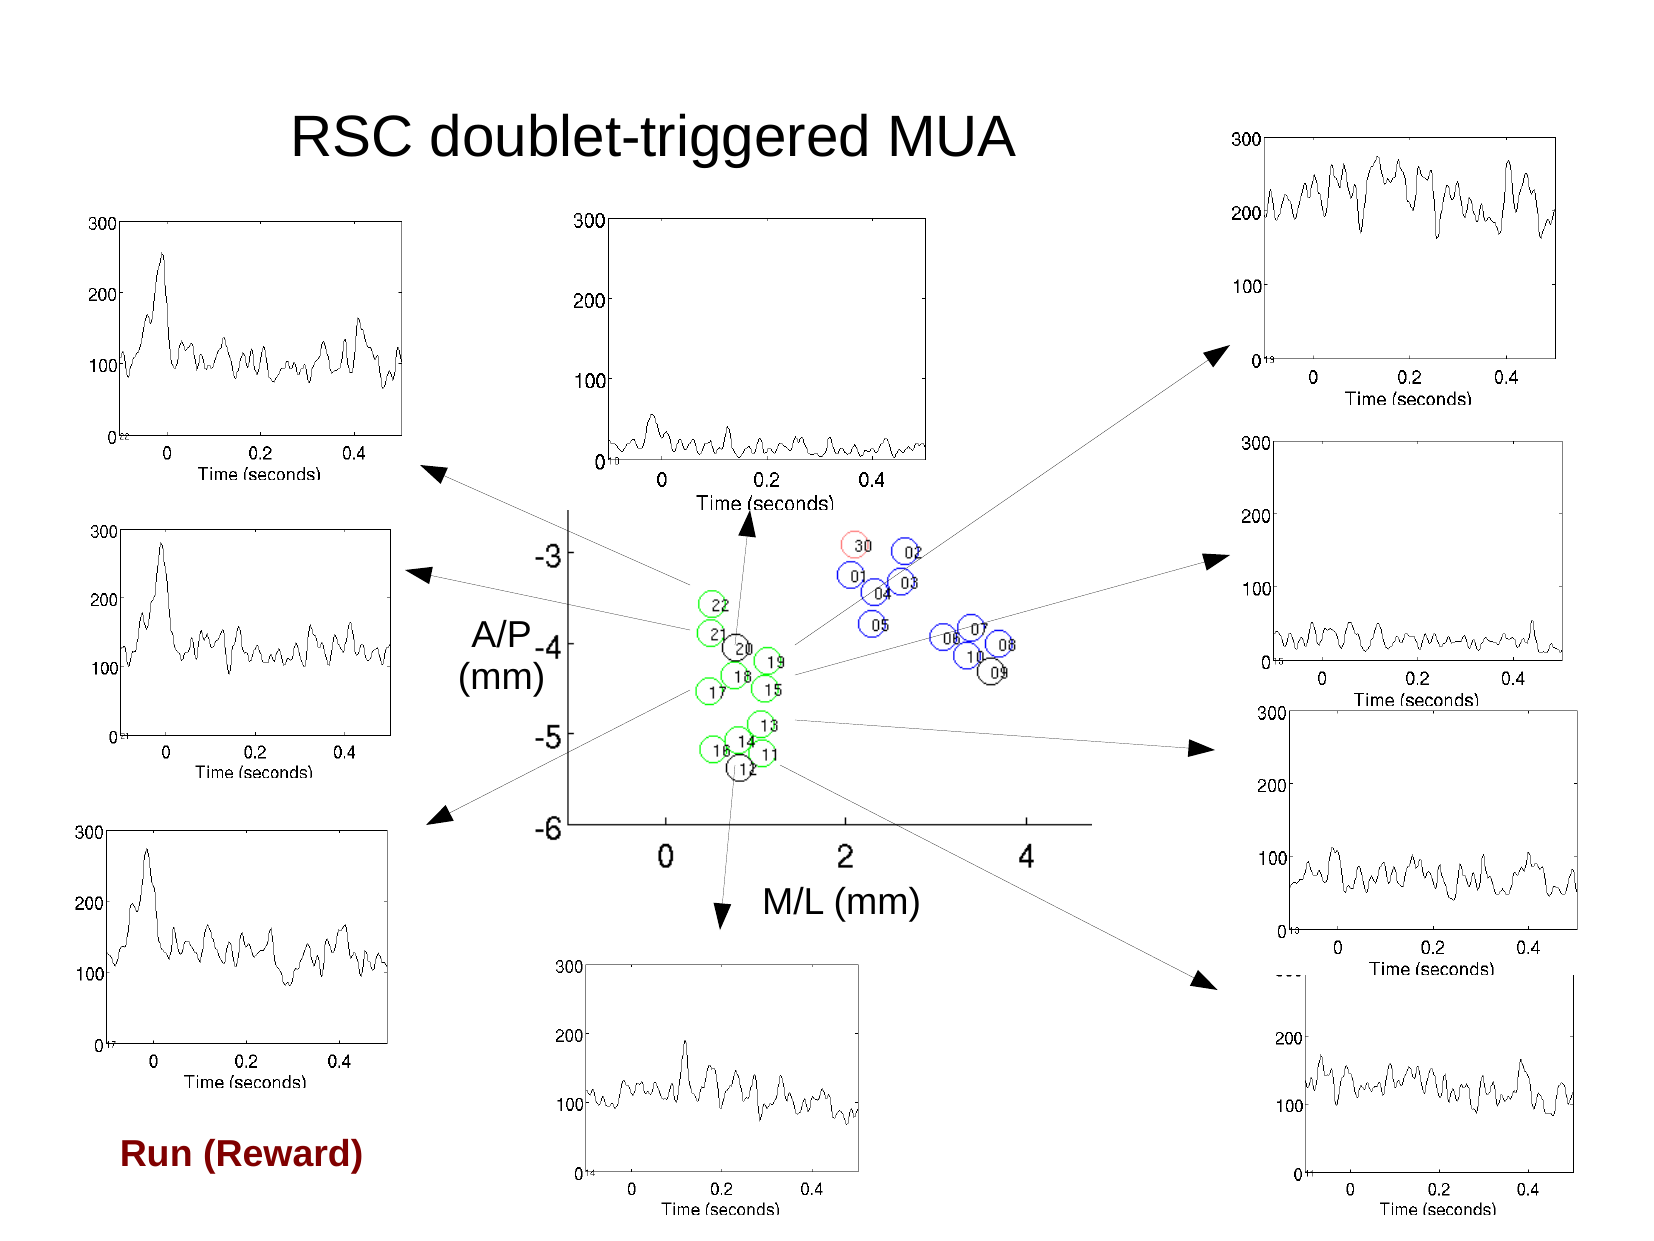

# RSC doublet-triggered MUA
A/P
(mm)
M/L (mm)
Run (Reward)